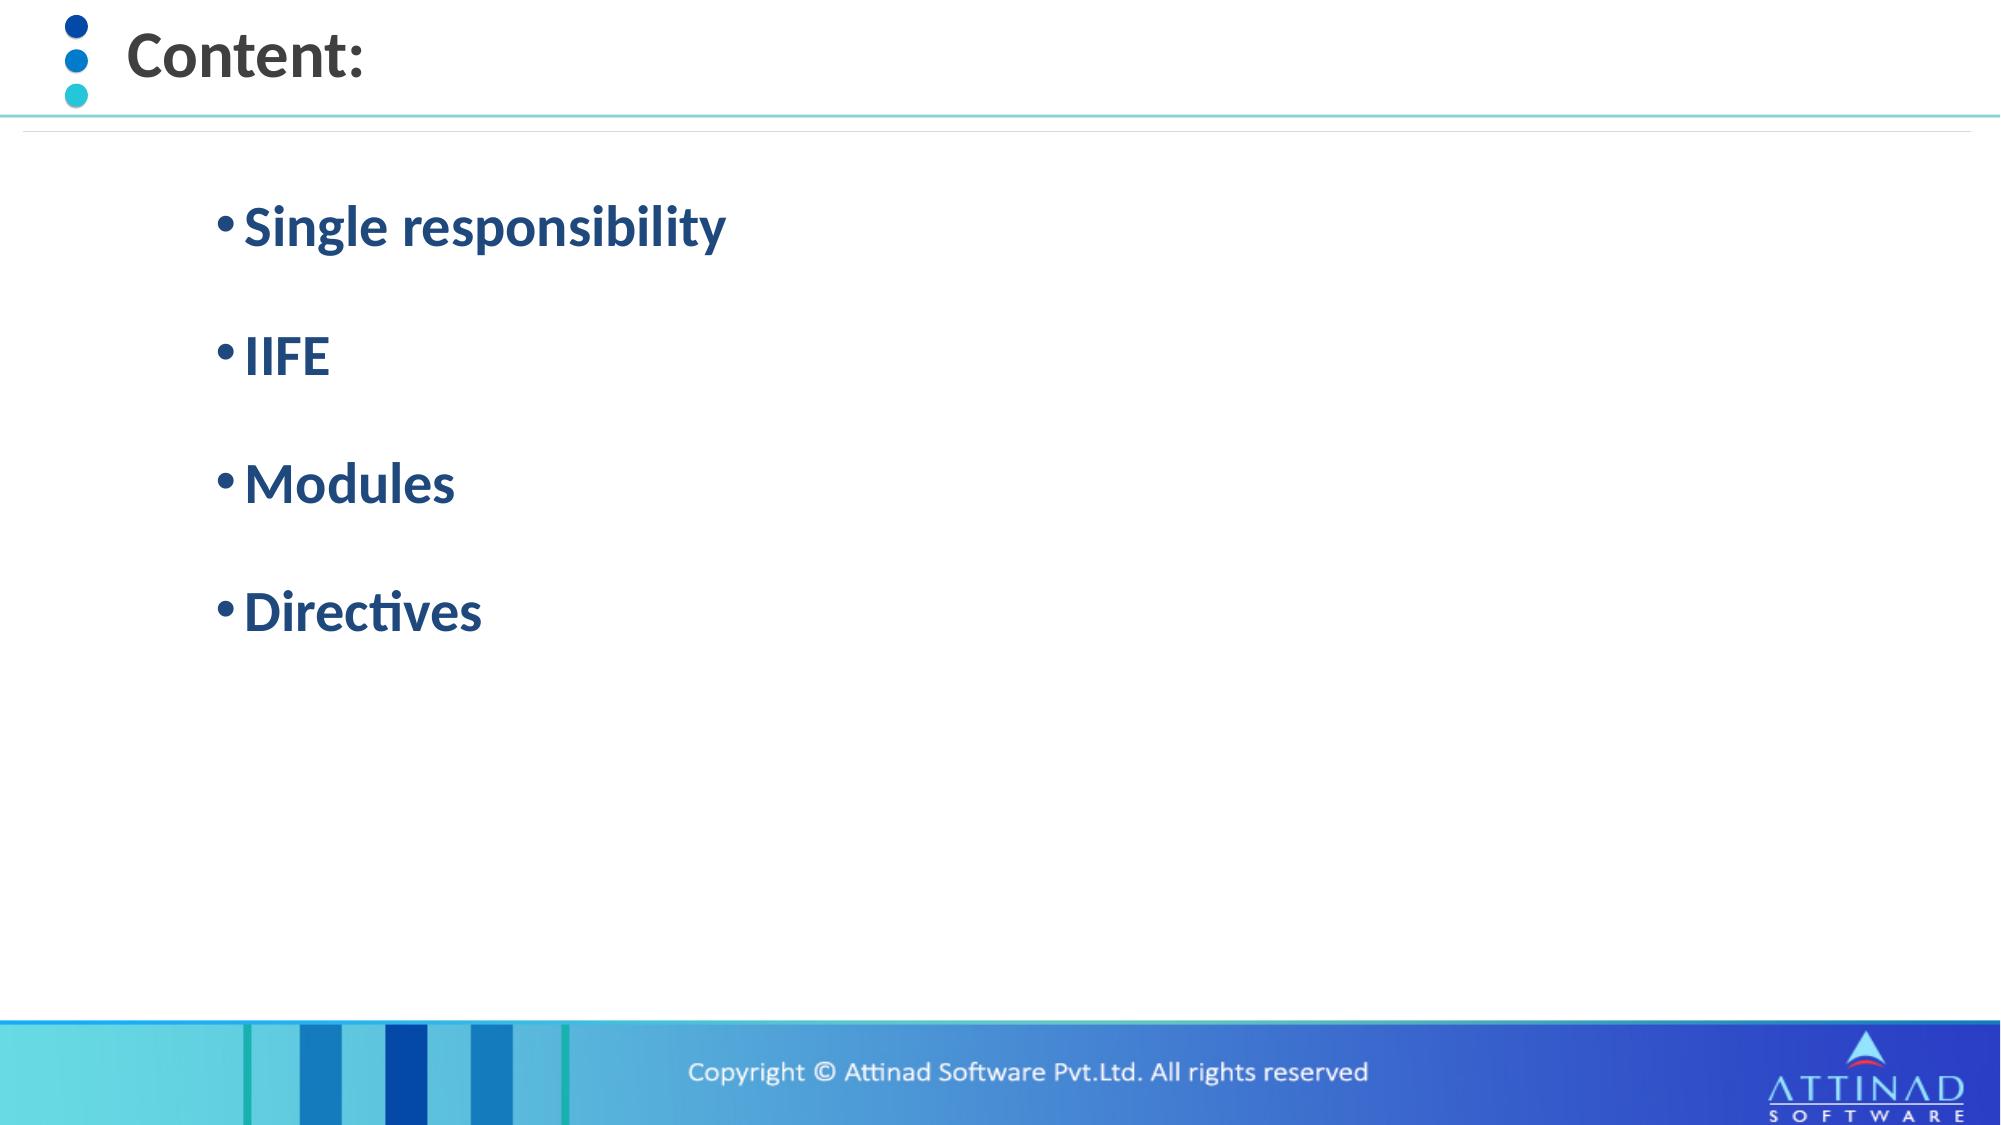

# Content:
Single responsibility
IIFE
Modules
Directives